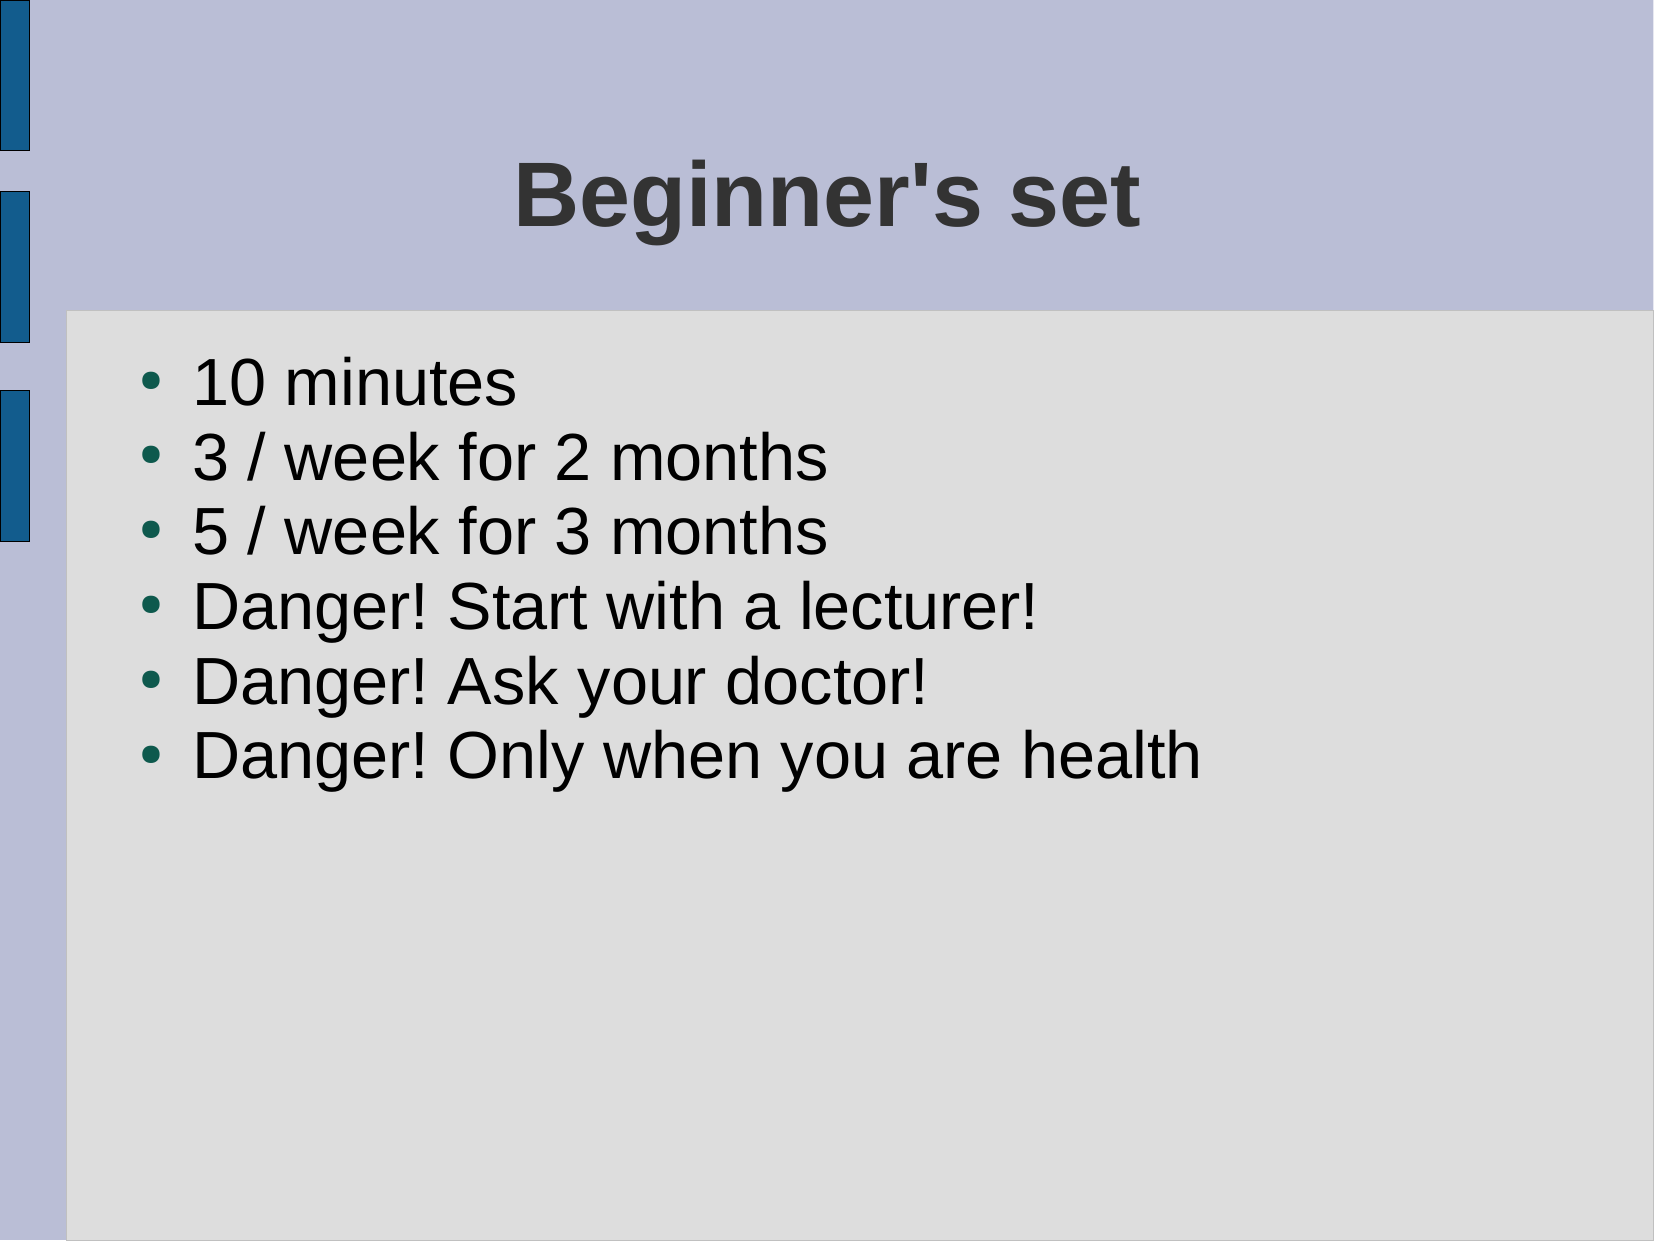

# Beginner's set
10 minutes
3 / week for 2 months
5 / week for 3 months
Danger! Start with a lecturer!
Danger! Ask your doctor!
Danger! Only when you are health